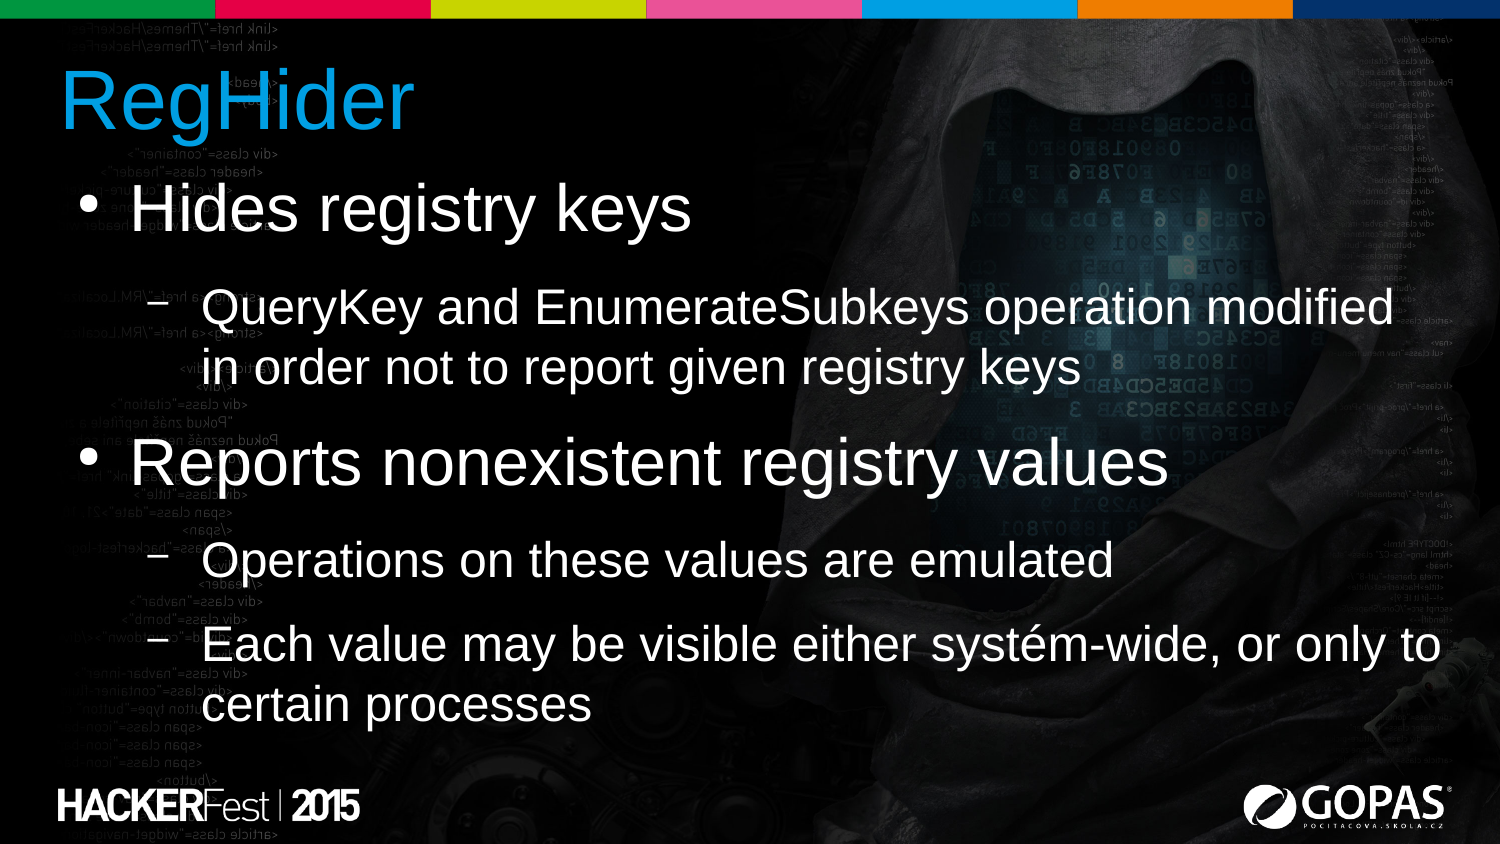

# RegHider
Hides registry keys
QueryKey and EnumerateSubkeys operation modified in order not to report given registry keys
Reports nonexistent registry values
Operations on these values are emulated
Each value may be visible either systém-wide, or only to certain processes